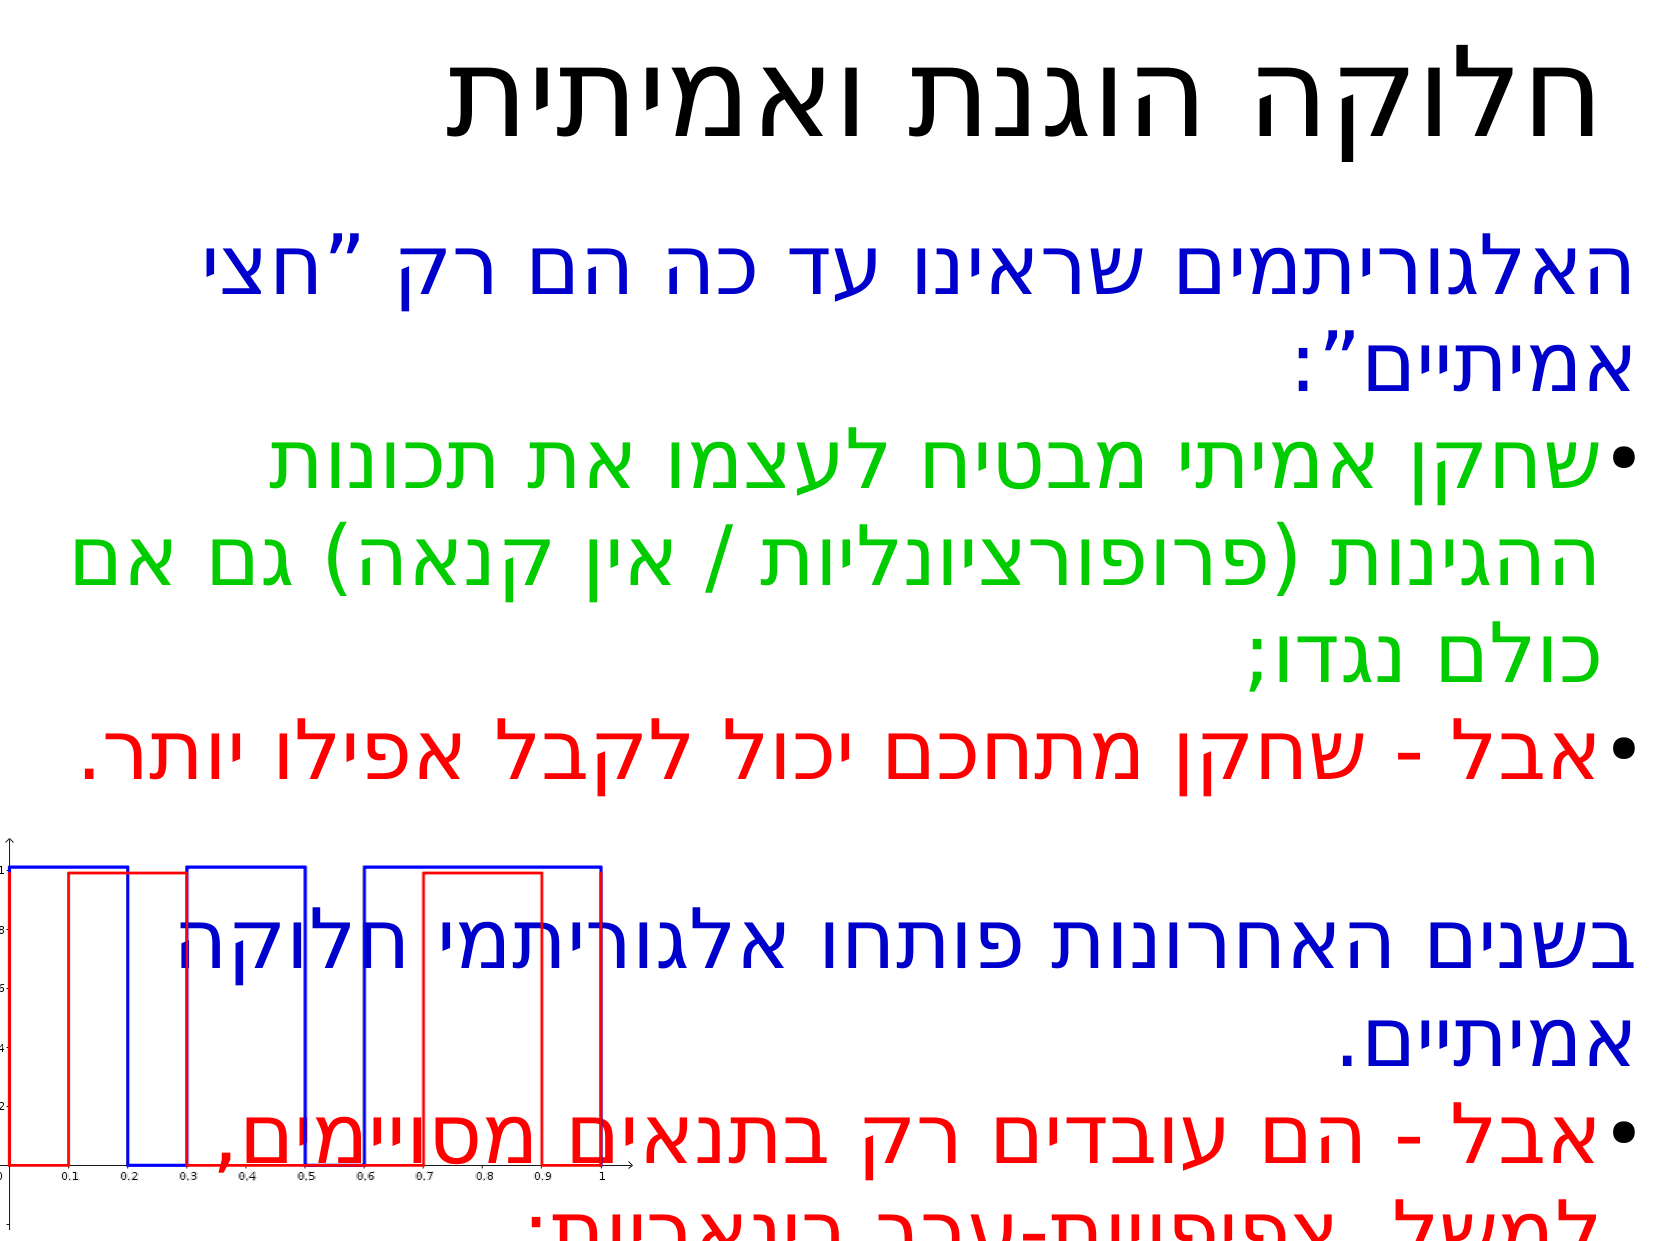

# חלוקה הוגנת ואמיתית
האלגוריתמים שראינו עד כה הם רק ”חצי אמיתיים”:
שחקן אמיתי מבטיח לעצמו את תכונות ההגינות (פרופורציונליות / אין קנאה) גם אם כולם נגדו;
אבל - שחקן מתחכם יכול לקבל אפילו יותר.
בשנים האחרונות פותחו אלגוריתמי חלוקה אמיתיים.
אבל - הם עובדים רק בתנאים מסויימים, למשל, צפיפויות-ערך בינאריות: